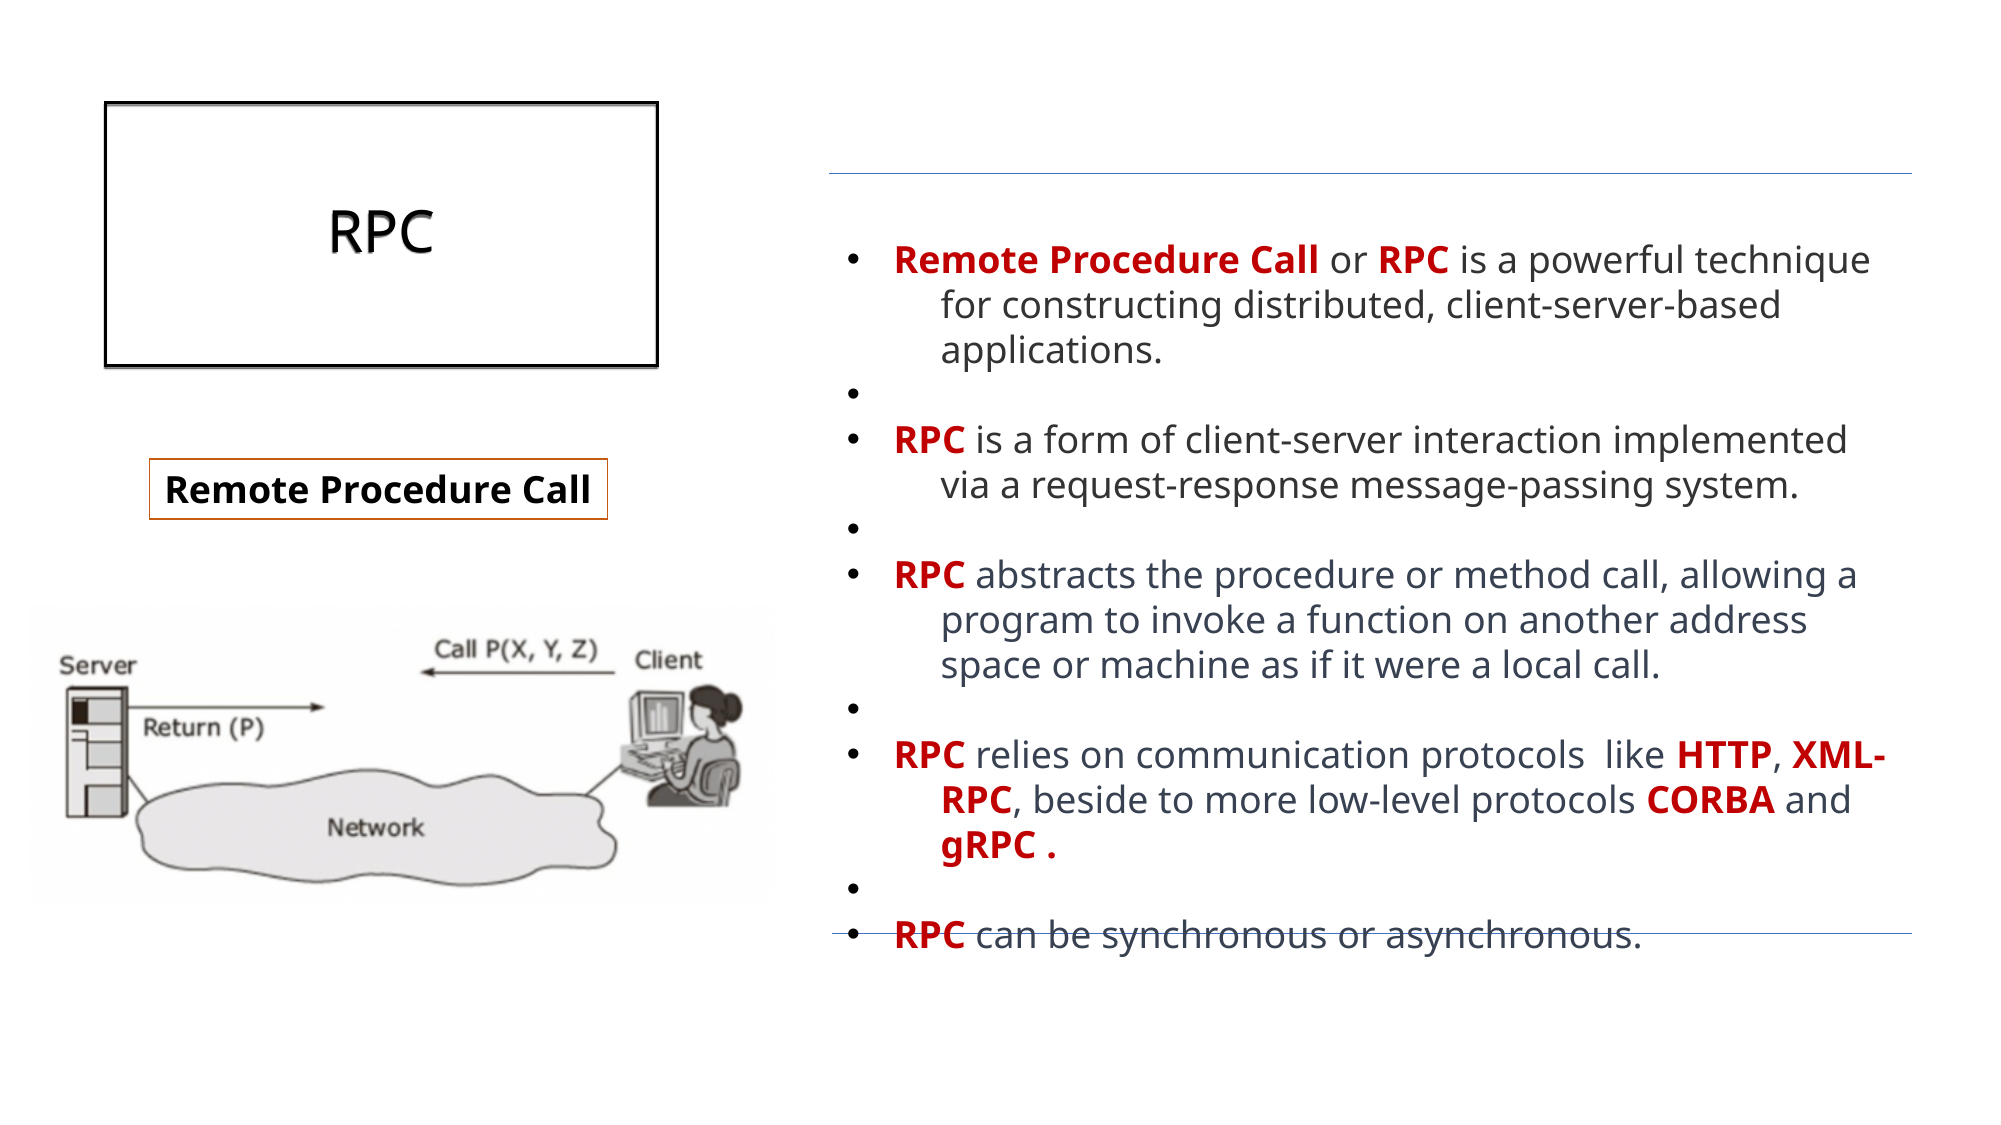

# RPC
Remote Procedure Call or RPC is a powerful technique for constructing distributed, client-server-based applications.
RPC is a form of client-server interaction implemented via a request-response message-passing system.
RPC abstracts the procedure or method call, allowing a program to invoke a function on another address space or machine as if it were a local call.
RPC relies on communication protocols like HTTP, XML-RPC, beside to more low-level protocols CORBA and gRPC .
RPC can be synchronous or asynchronous.
Remote Procedure Call